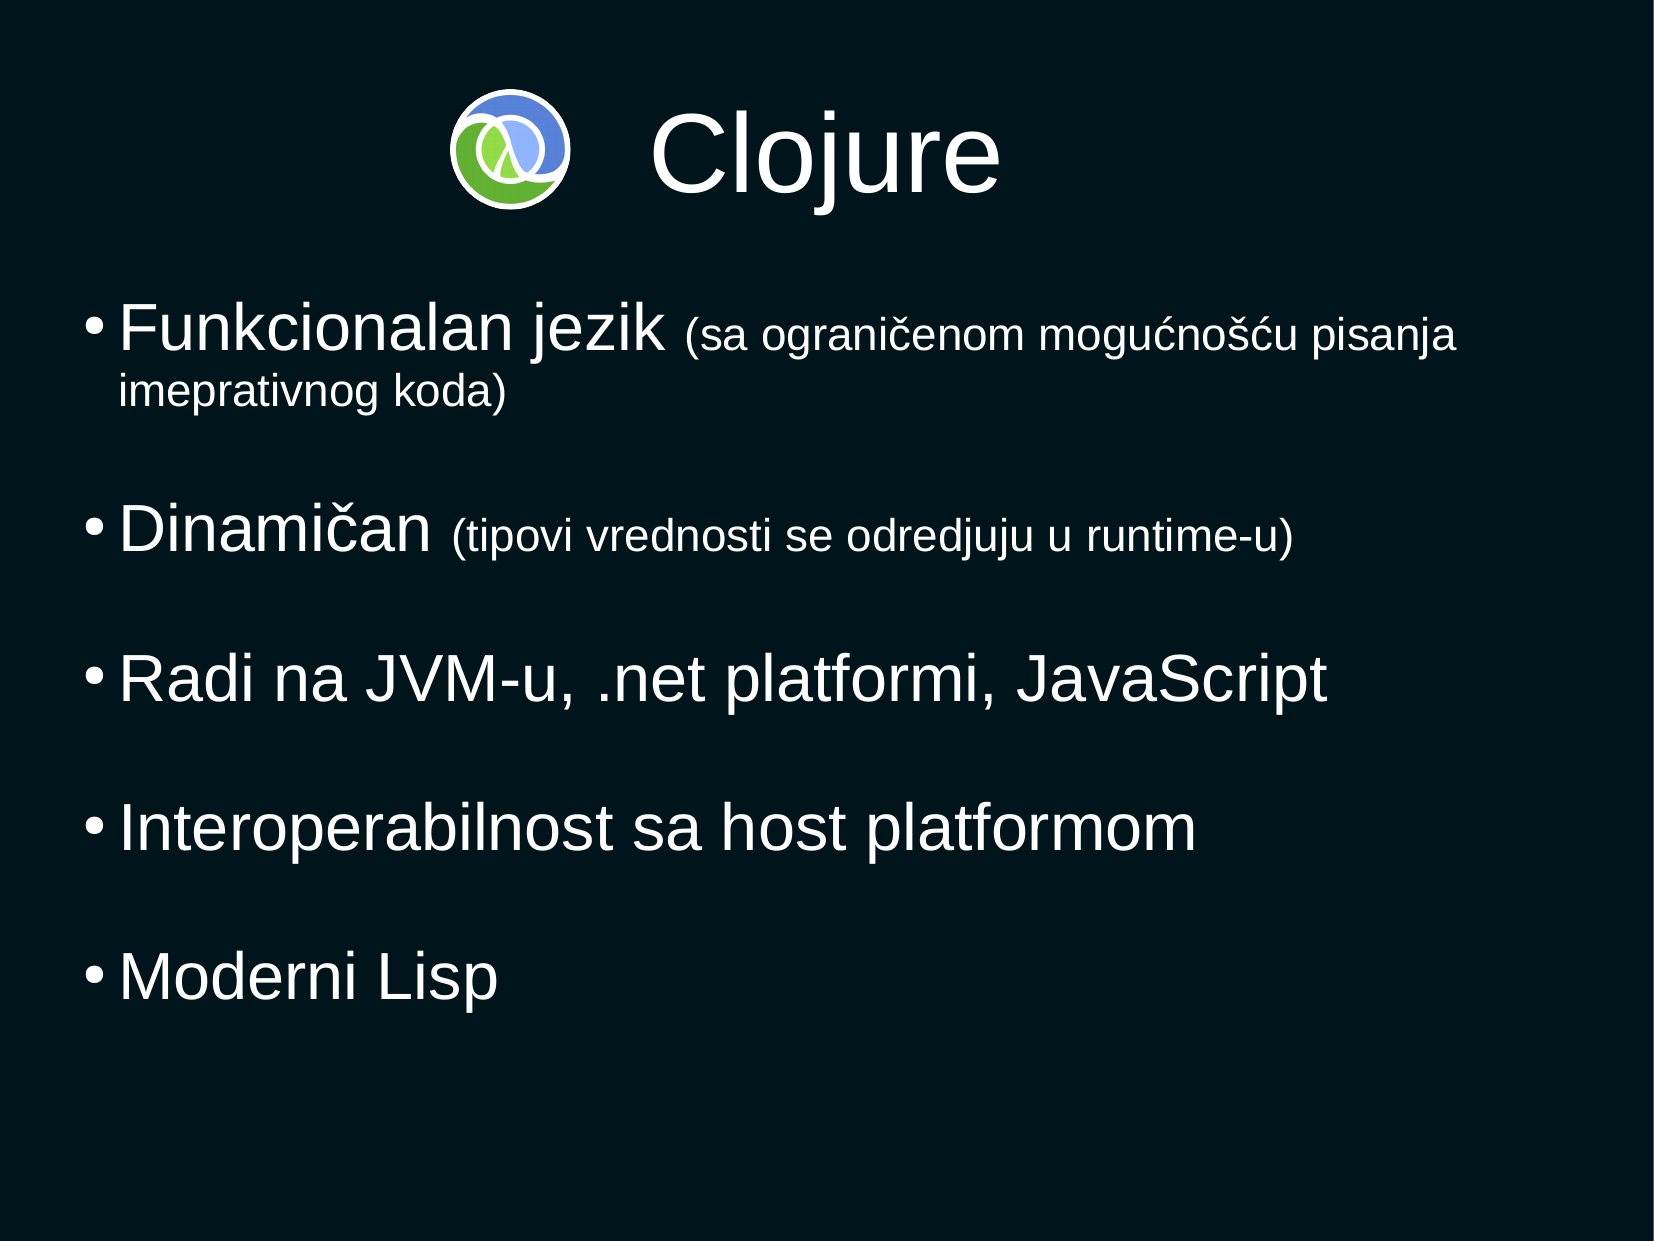

# Clojure
Funkcionalan jezik (sa ograničenom mogućnošću pisanja imeprativnog koda)
Dinamičan (tipovi vrednosti se odredjuju u runtime-u)
Radi na JVM-u, .net platformi, JavaScript
Interoperabilnost sa host platformom
Moderni Lisp